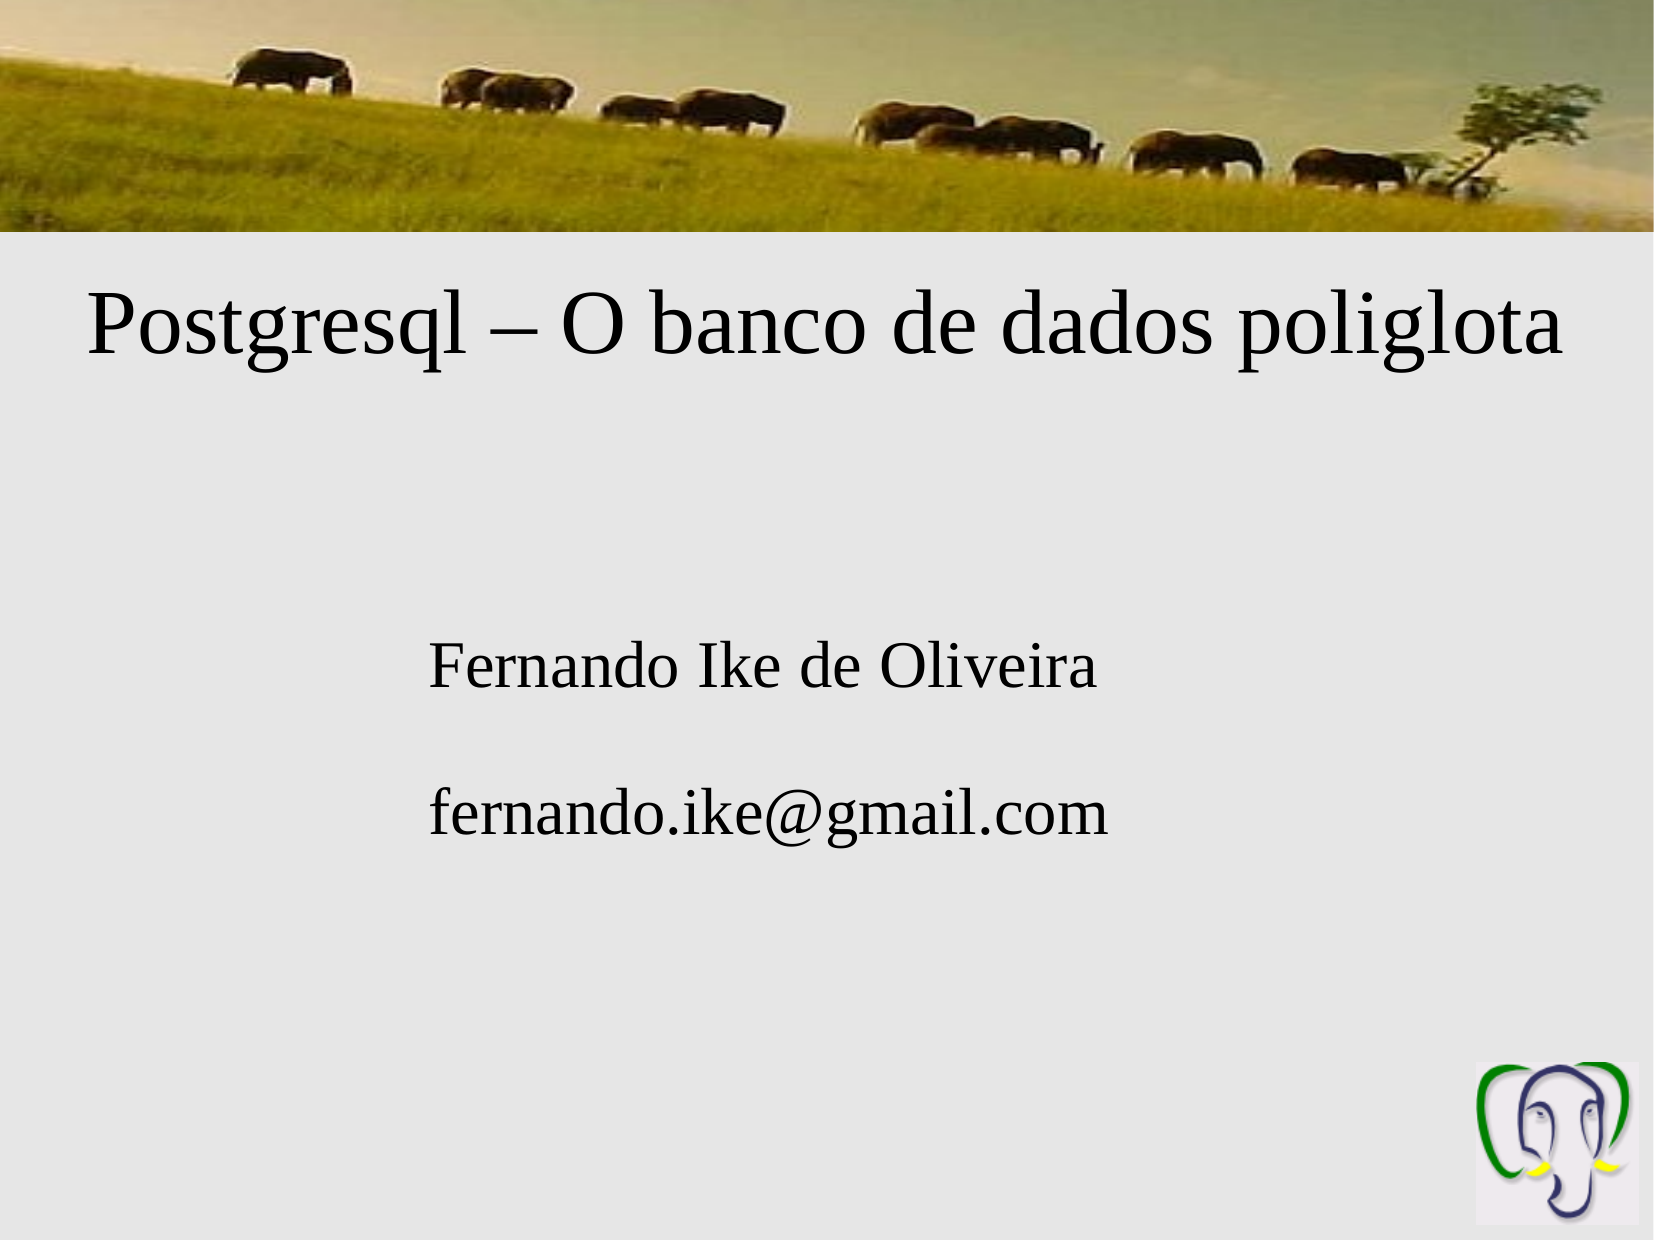

# Postgresql – O banco de dados poliglota
Fernando Ike de Oliveira
fernando.ike@gmail.com